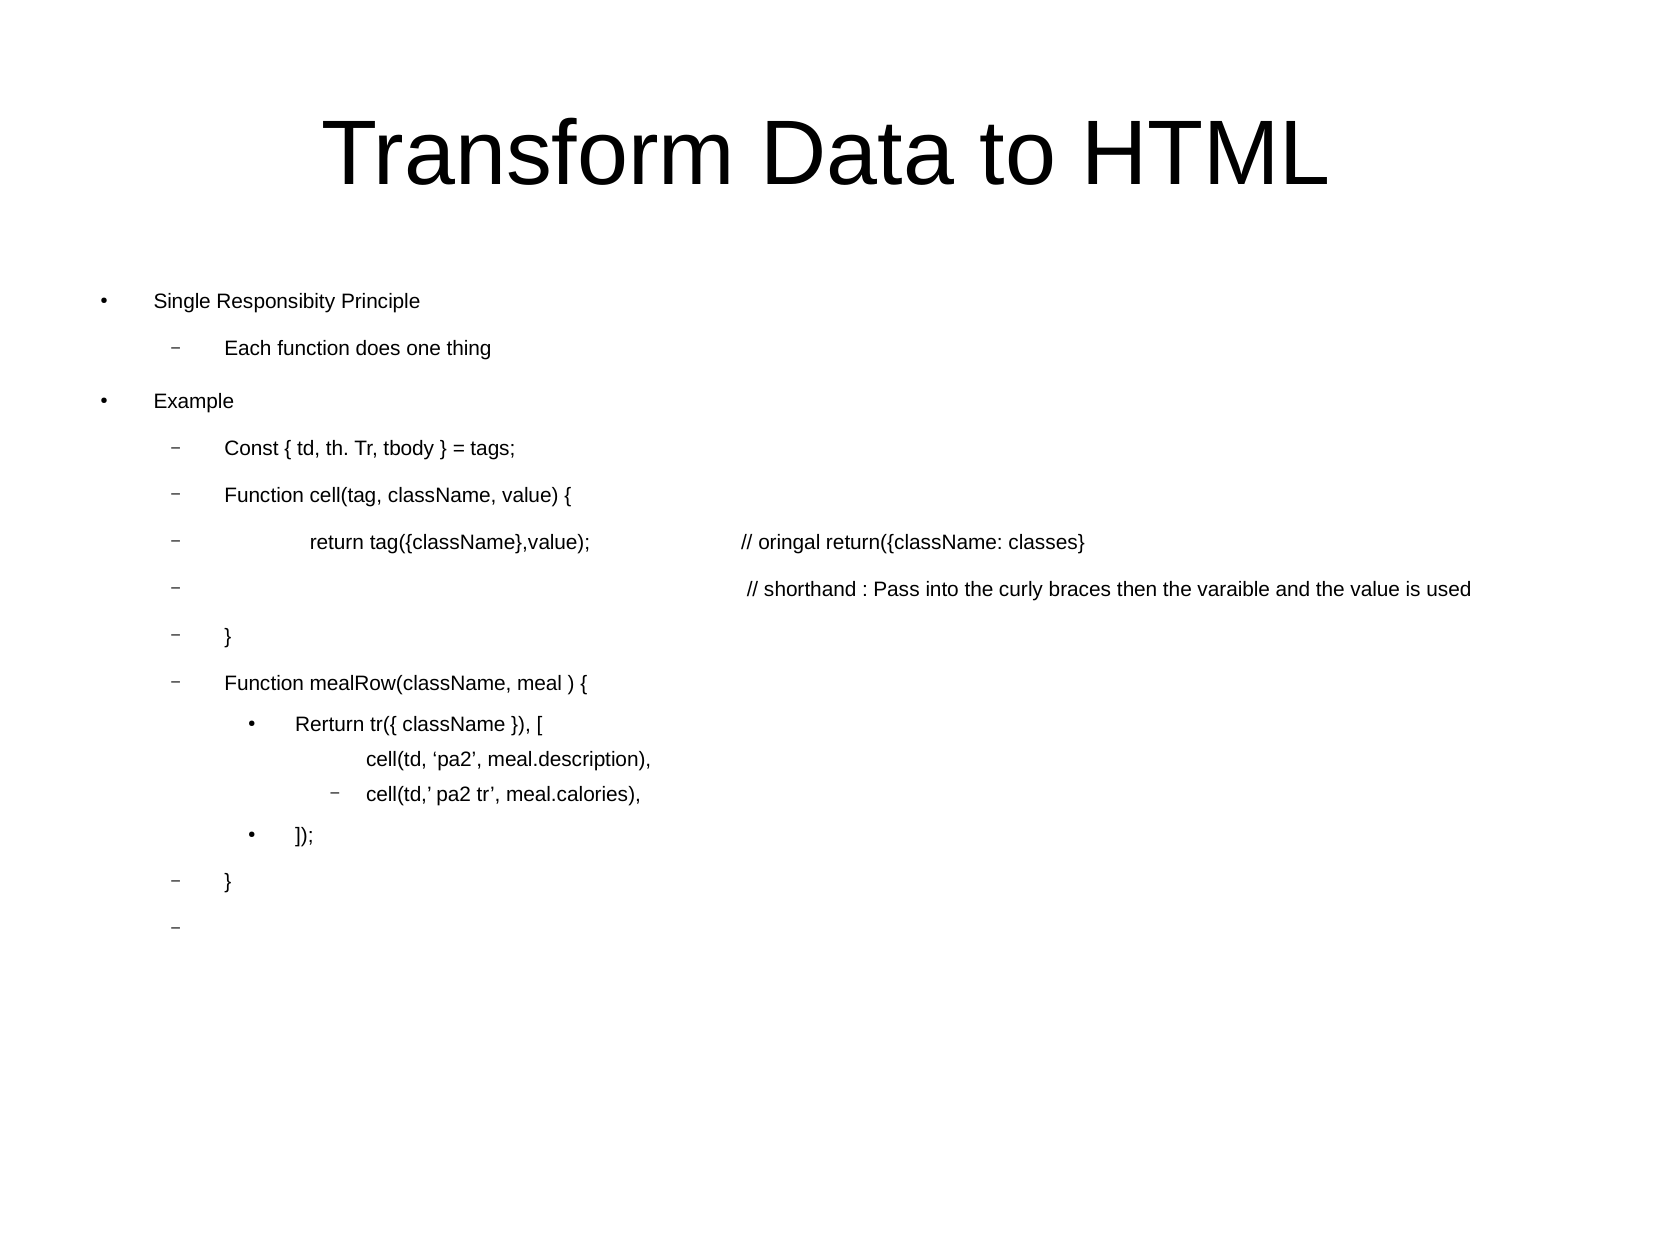

# Transform Data to HTML
Single Responsibity Principle
Each function does one thing
Example
Const { td, th. Tr, tbody } = tags;
Function cell(tag, className, value) {
 	 return tag({className},value);			// oringal return({className: classes}
 							 // shorthand : Pass into the curly braces then the varaible and the value is used
}
Function mealRow(className, meal ) {
Rerturn tr({ className }), [
cell(td, ‘pa2’, meal.description),
cell(td,’ pa2 tr’, meal.calories),
]);
}